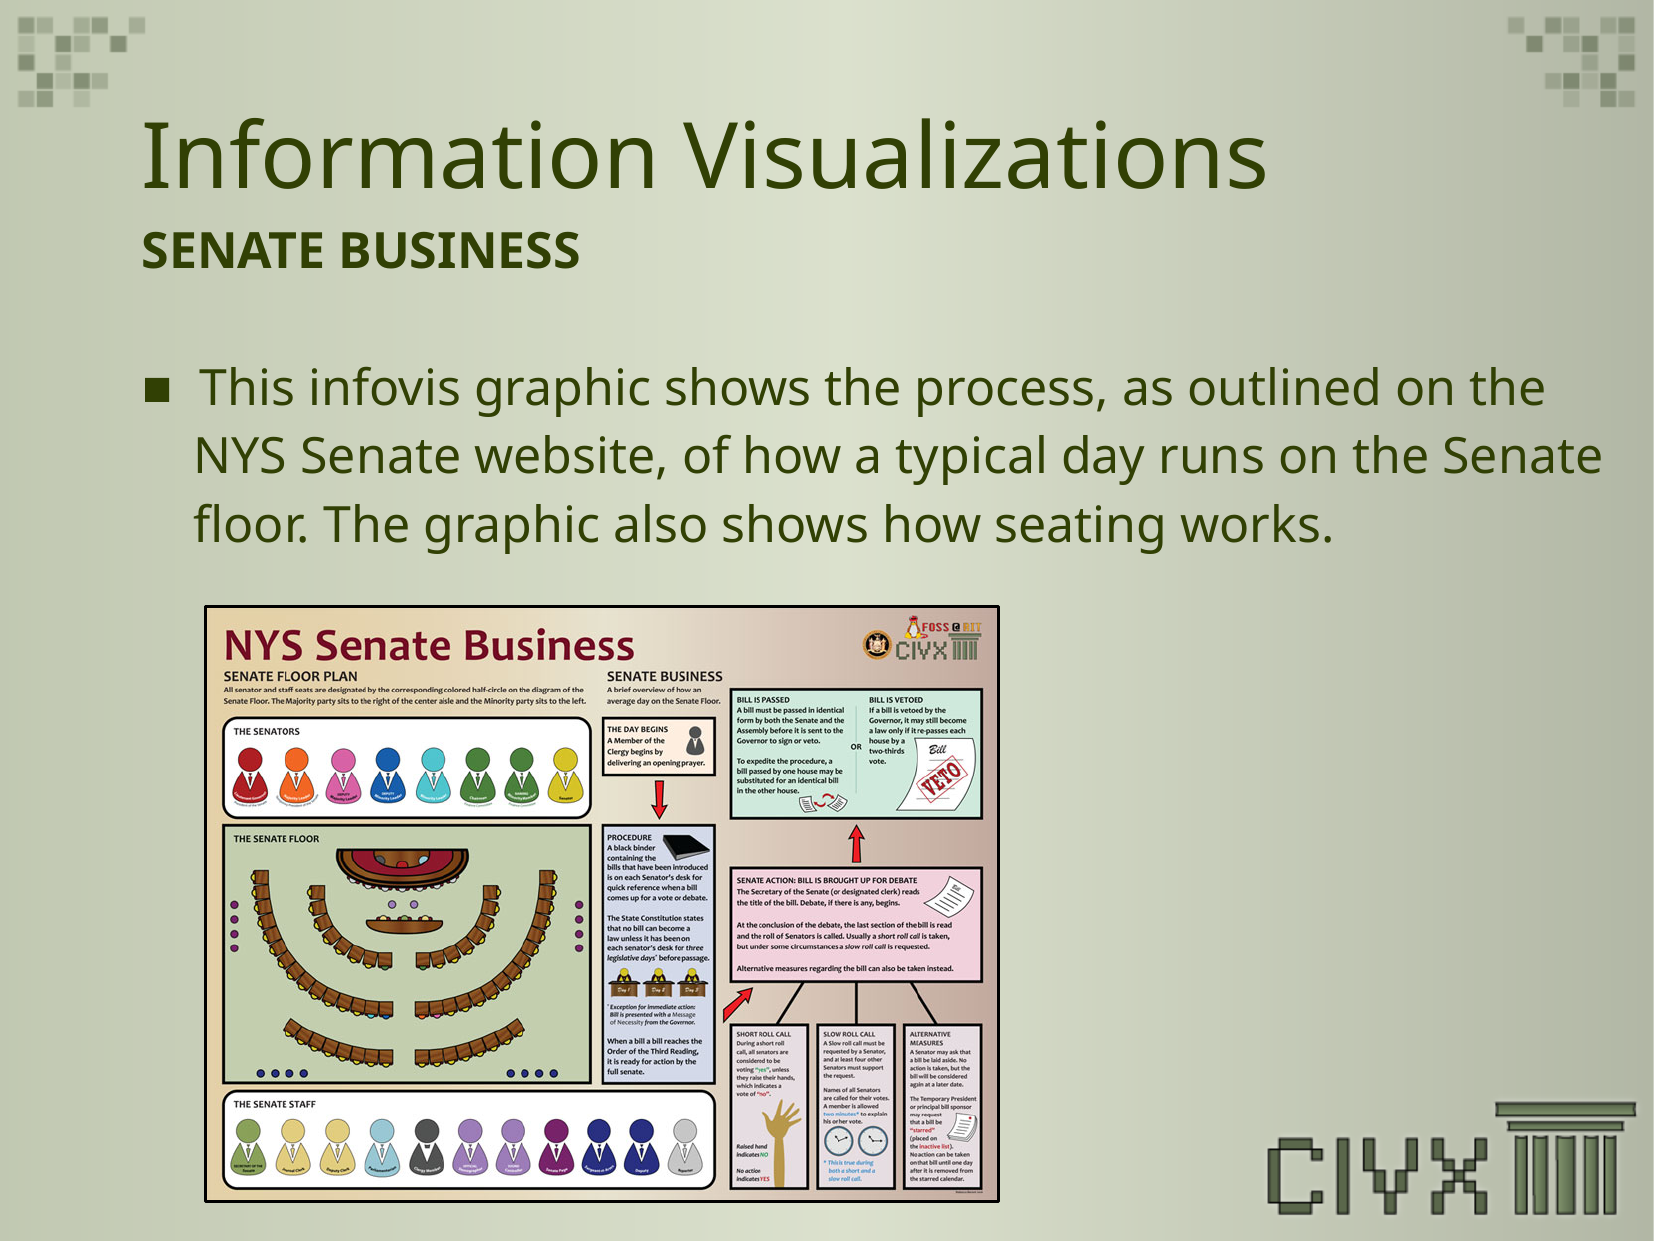

# Information Visualizations
SENATE BUSINESS
n This infovis graphic shows the process, as outlined on the
 NYS Senate website, of how a typical day runs on the Senate
 floor. The graphic also shows how seating works.